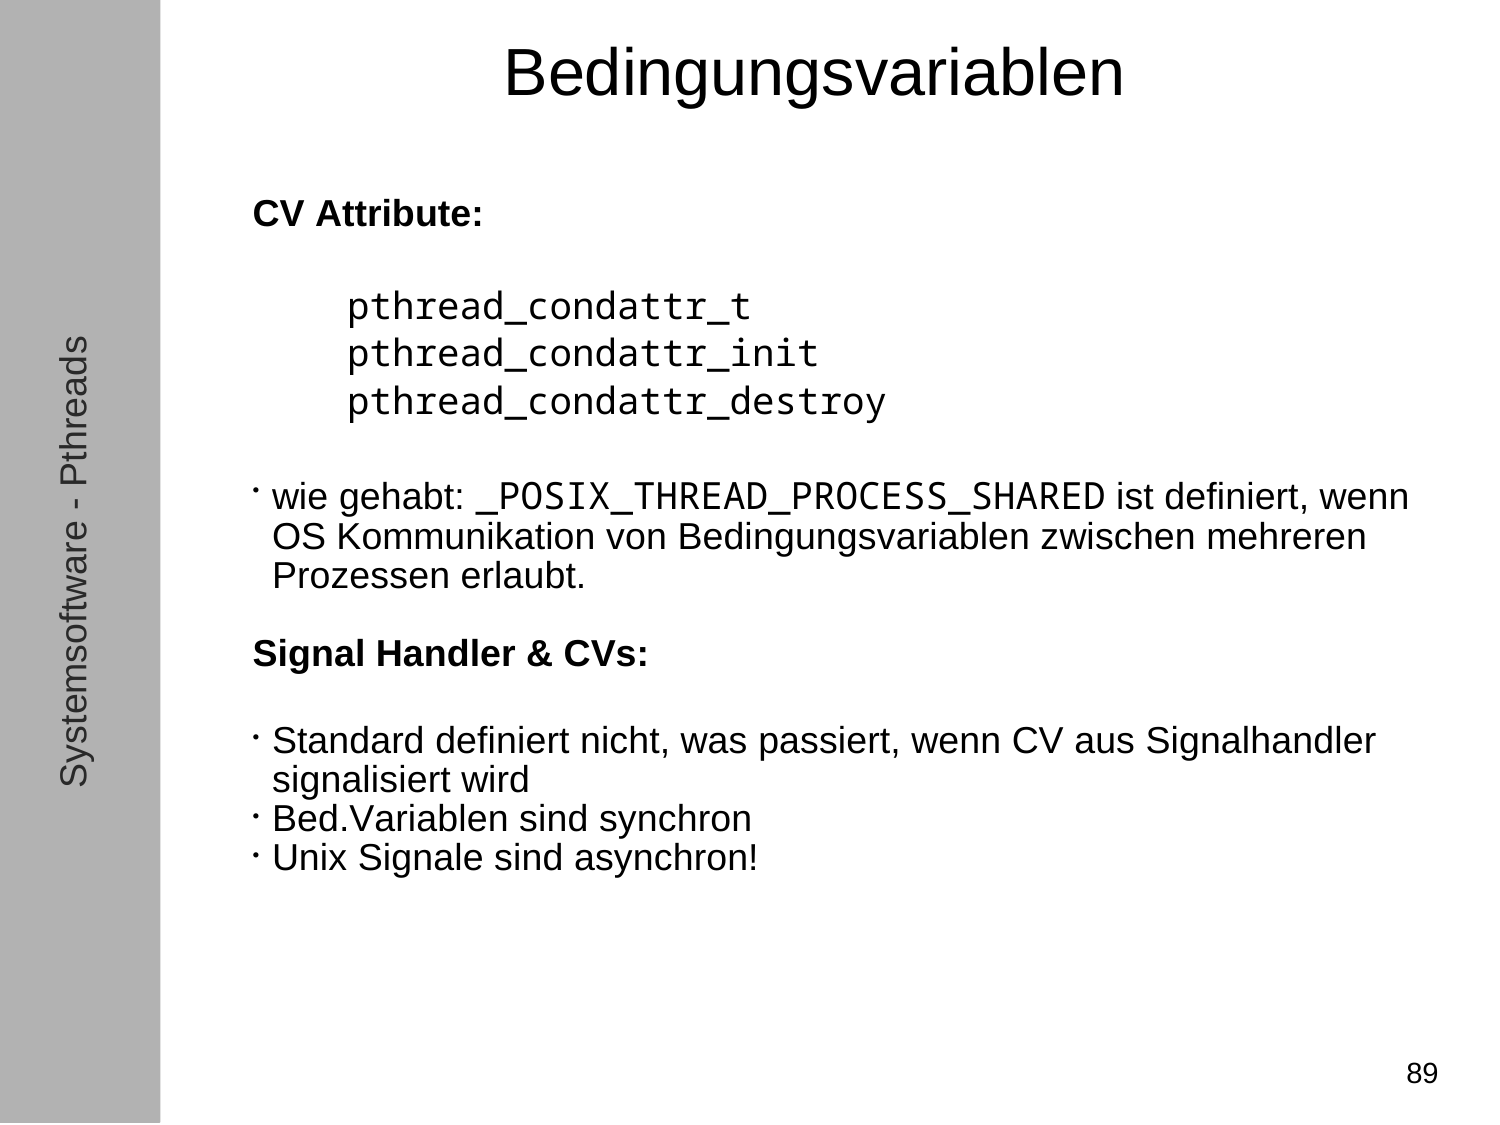

Bedingungsvariablen
CV Attribute:
		pthread_condattr_t
		pthread_condattr_init
		pthread_condattr_destroy
wie gehabt: _POSIX_THREAD_PROCESS_SHARED ist definiert, wenn OS Kommunikation von Bedingungsvariablen zwischen mehreren Prozessen erlaubt.
Signal Handler & CVs:
Standard definiert nicht, was passiert, wenn CV aus Signalhandler signalisiert wird
Bed.Variablen sind synchron
Unix Signale sind asynchron!
Systemsoftware - Pthreads